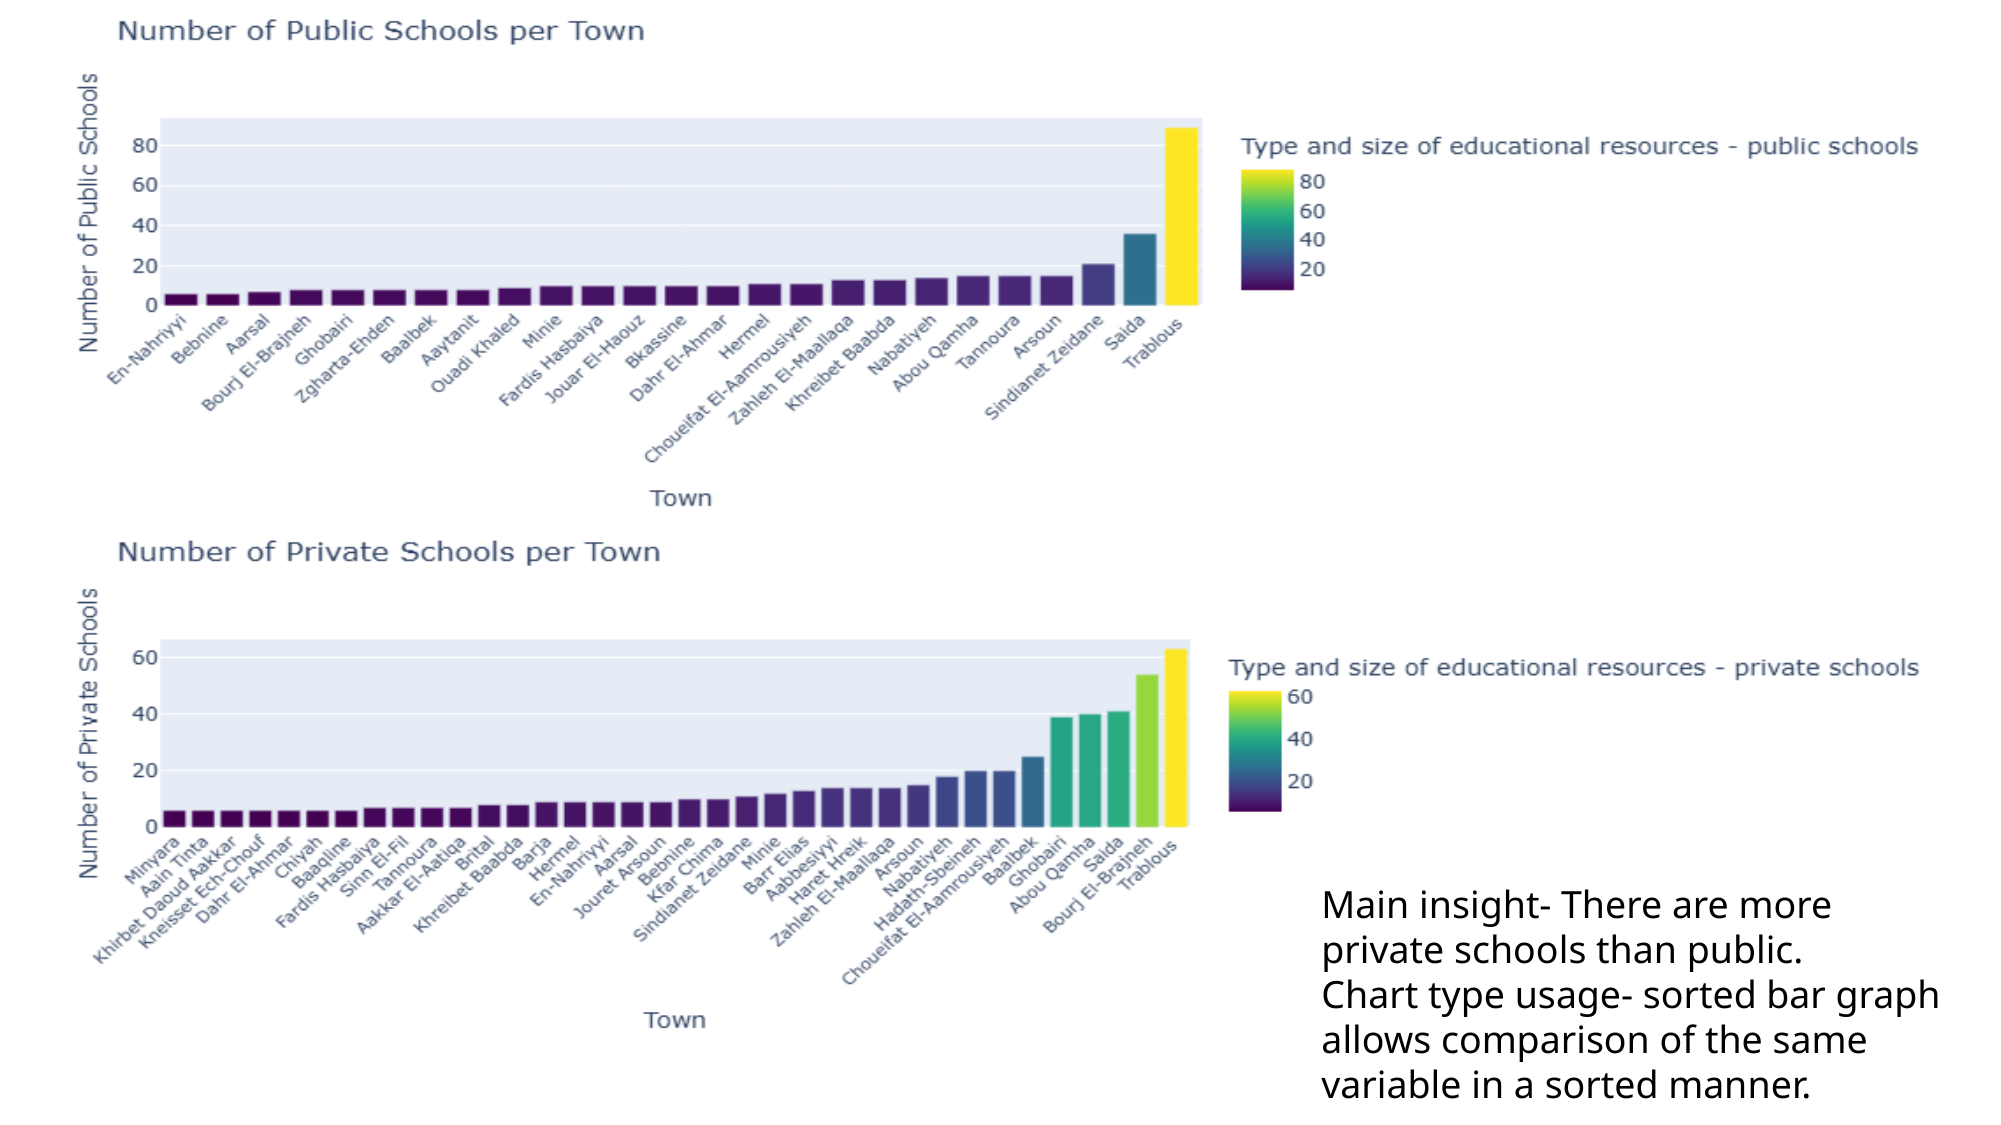

Main insight- There are more private schools than public.
Chart type usage- sorted bar graph allows comparison of the same variable in a sorted manner.